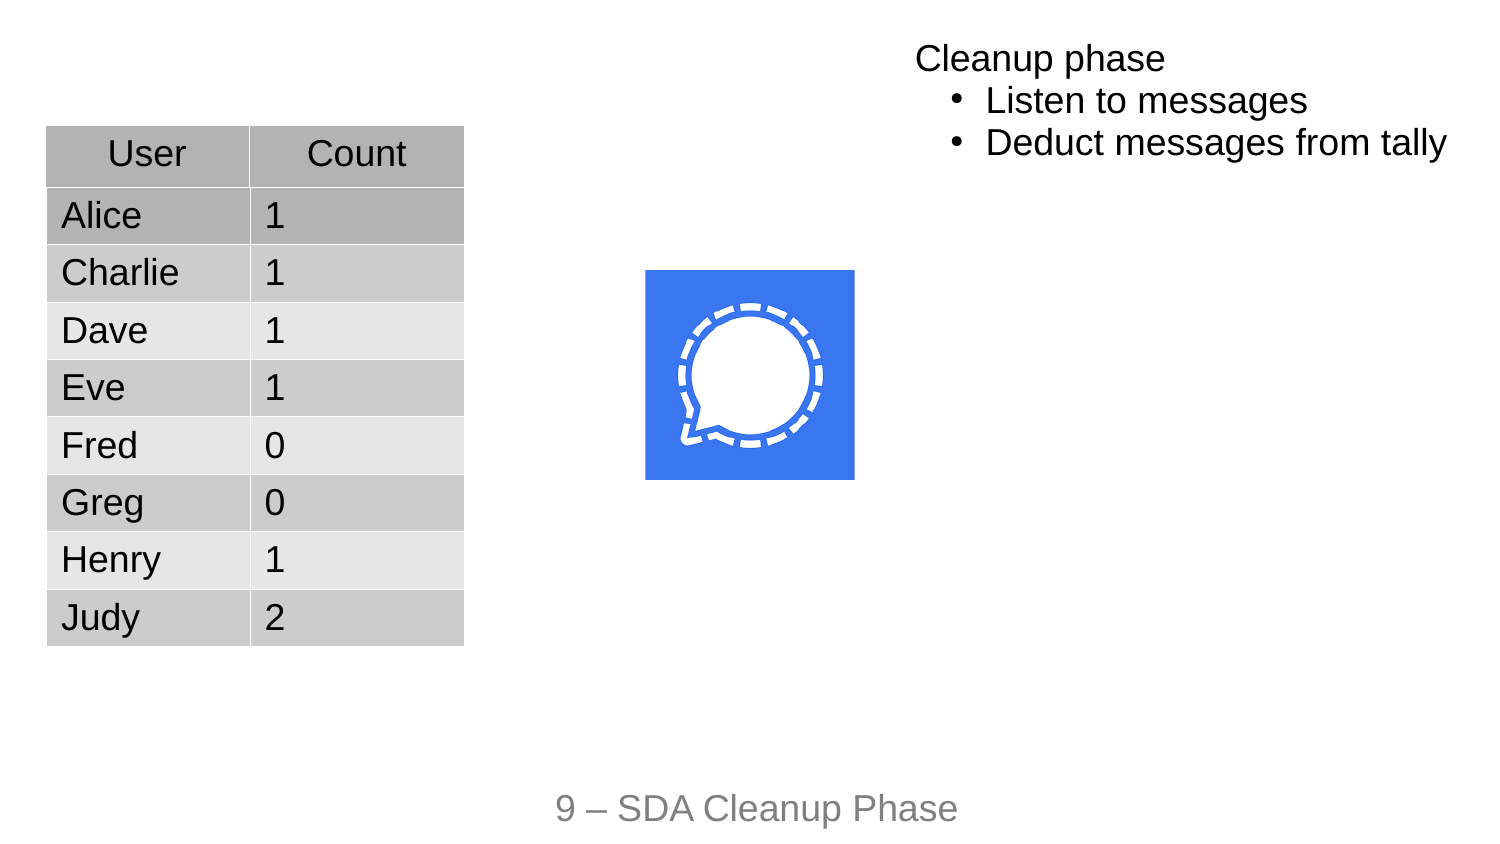

Cleanup phase
Listen to messages
Deduct messages from tally
| User | Count |
| --- | --- |
| Alice | 1 |
| --- | --- |
| Charlie | 1 |
| Dave | 3 |
| Eve | 1 |
| Fred | 2 |
| Greg | 1 |
| Henry | 1 |
| Judy | 7 |
| Alice | 1 |
| --- | --- |
| Charlie | 1 |
| Dave | 1 |
| Eve | 1 |
| Fred | 0 |
| Greg | 0 |
| Henry | 1 |
| Judy | 2 |
9 – SDA Cleanup Phase